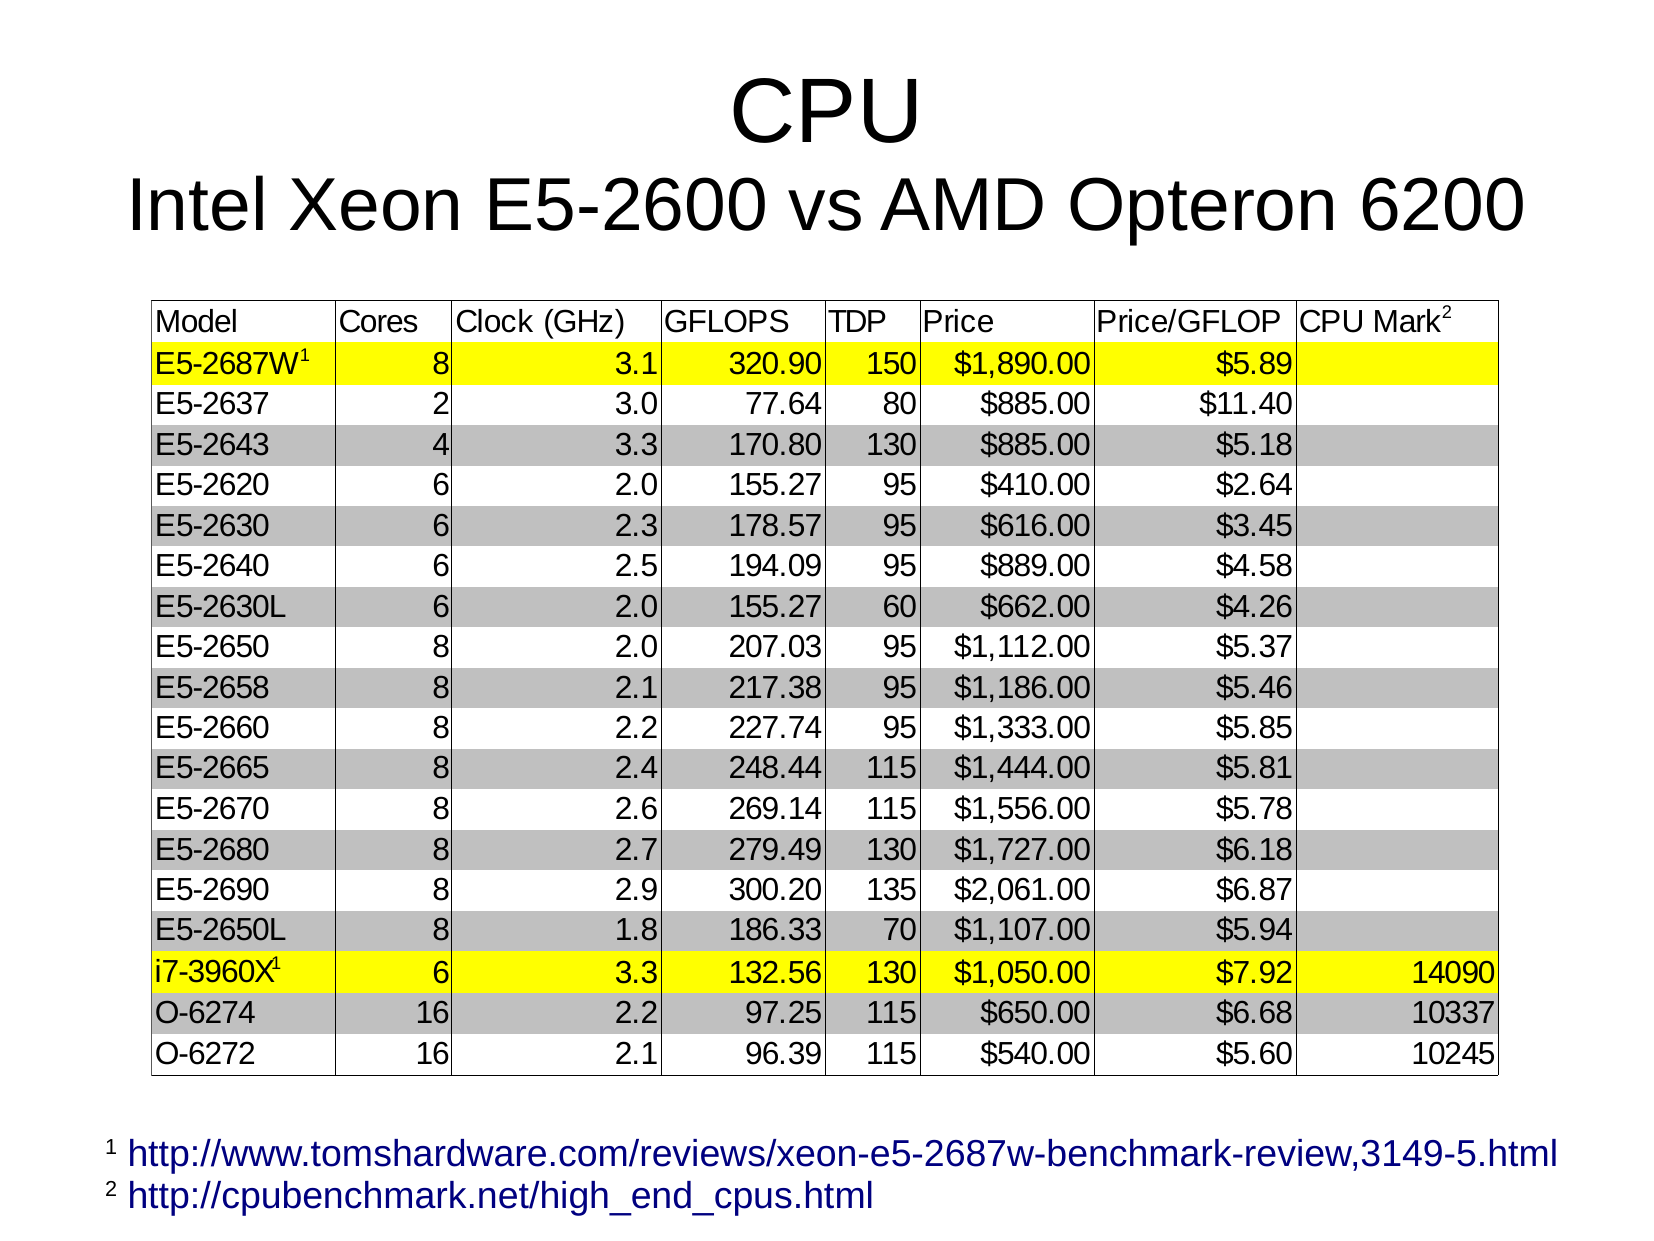

# CPU Intel Xeon E5-2600 vs AMD Opteron 6200
1 http://www.tomshardware.com/reviews/xeon-e5-2687w-benchmark-review,3149-5.html
2 http://cpubenchmark.net/high_end_cpus.html